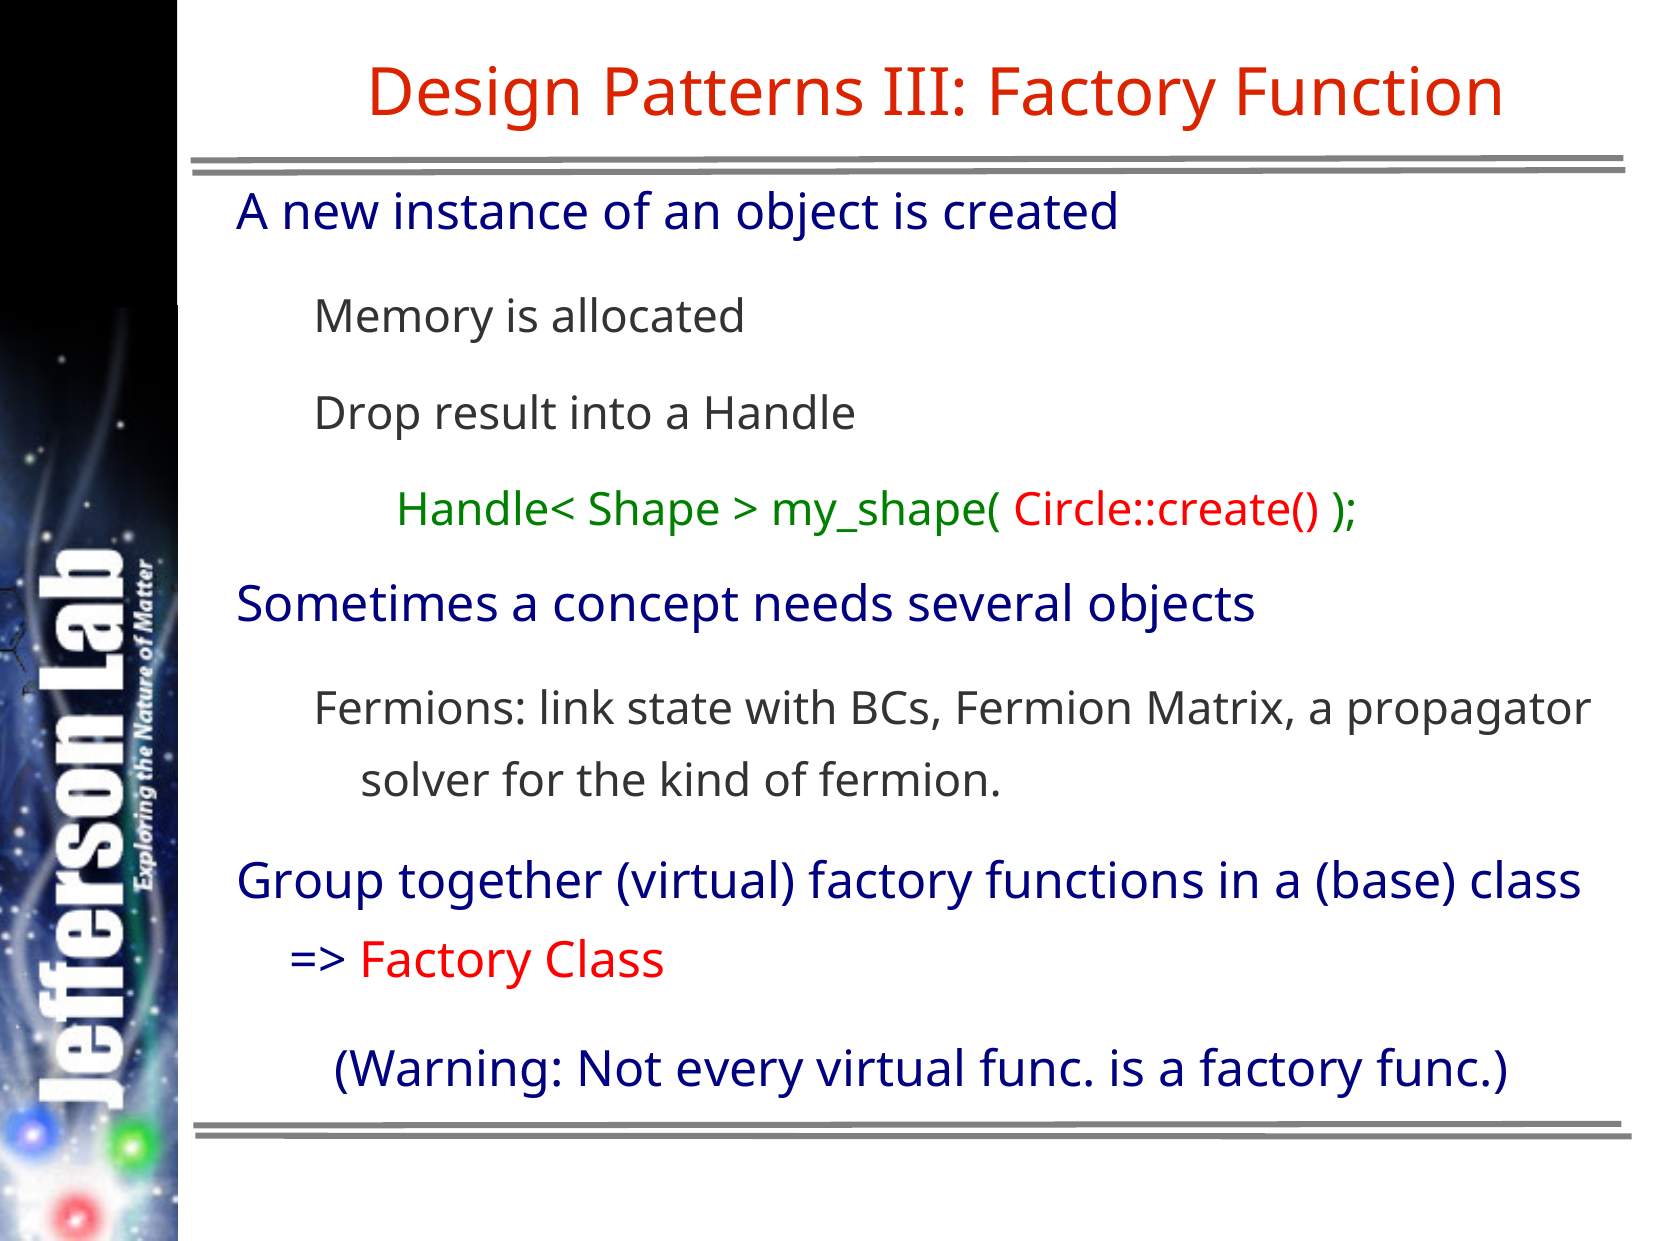

# Design Patterns III: Factory Function
A new instance of an object is created
Memory is allocated
Drop result into a Handle
Handle< Shape > my_shape( Circle::create() );
Sometimes a concept needs several objects
Fermions: link state with BCs, Fermion Matrix, a propagator solver for the kind of fermion.
Group together (virtual) factory functions in a (base) class => Factory Class
(Warning: Not every virtual func. is a factory func.)